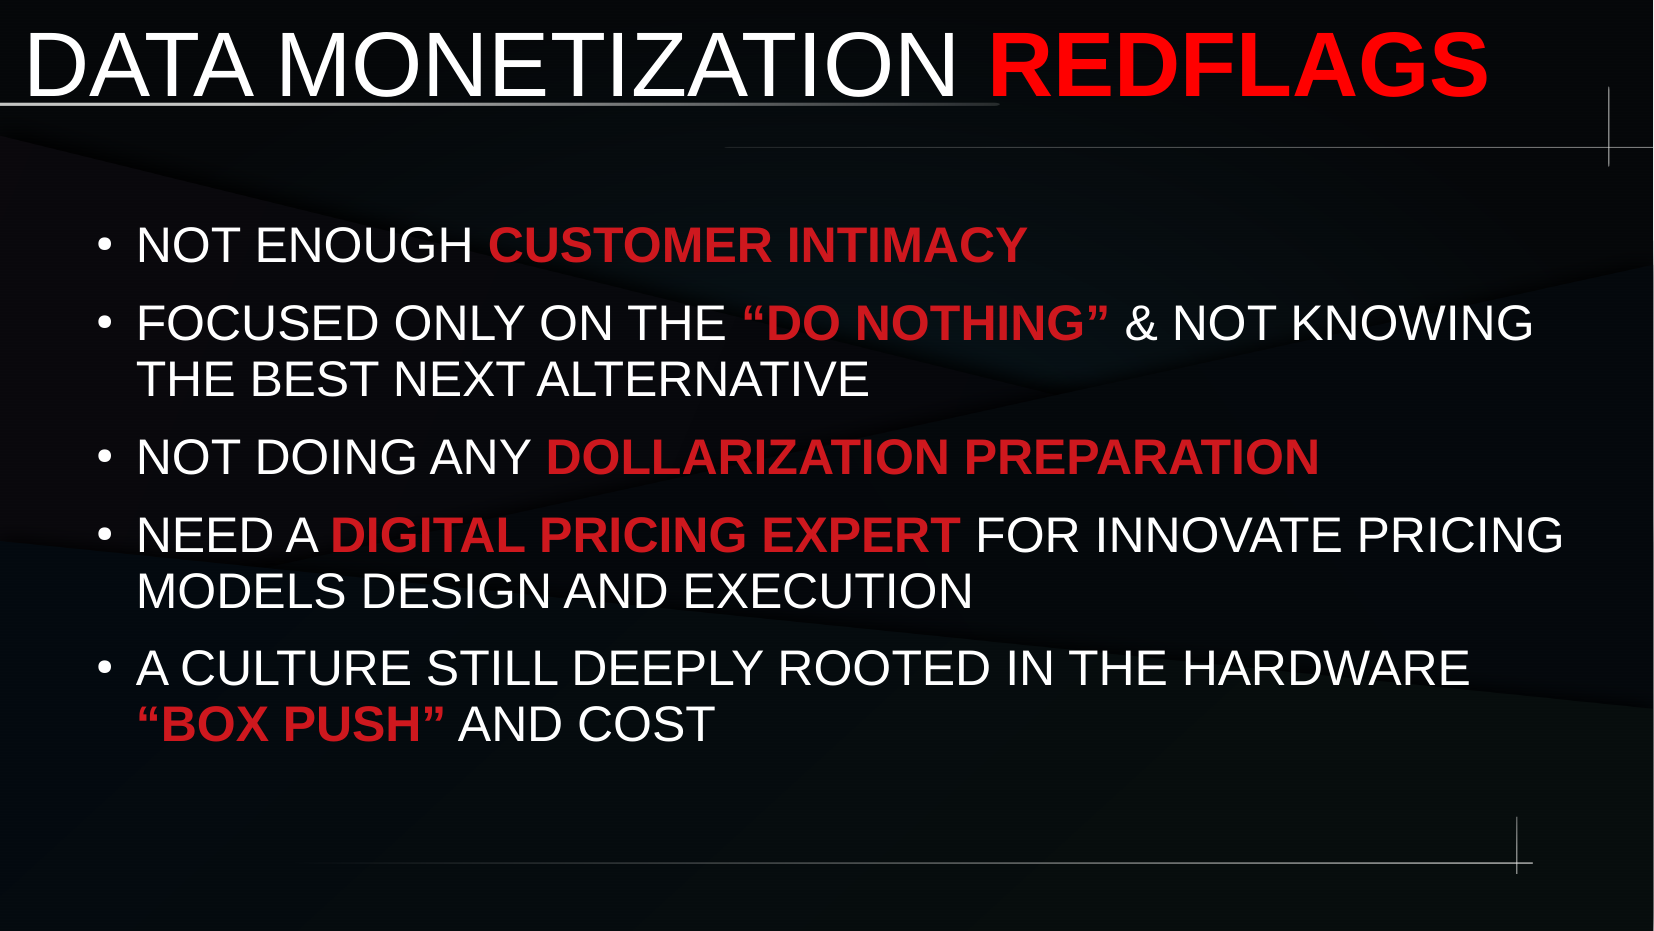

# DATA MONETIZATION REDFLAGS
NOT ENOUGH CUSTOMER INTIMACY
FOCUSED ONLY ON THE “DO NOTHING” & NOT KNOWING THE BEST NEXT ALTERNATIVE
NOT DOING ANY DOLLARIZATION PREPARATION
NEED A DIGITAL PRICING EXPERT FOR INNOVATE PRICING MODELS DESIGN AND EXECUTION
A CULTURE STILL DEEPLY ROOTED IN THE HARDWARE “BOX PUSH” AND COST